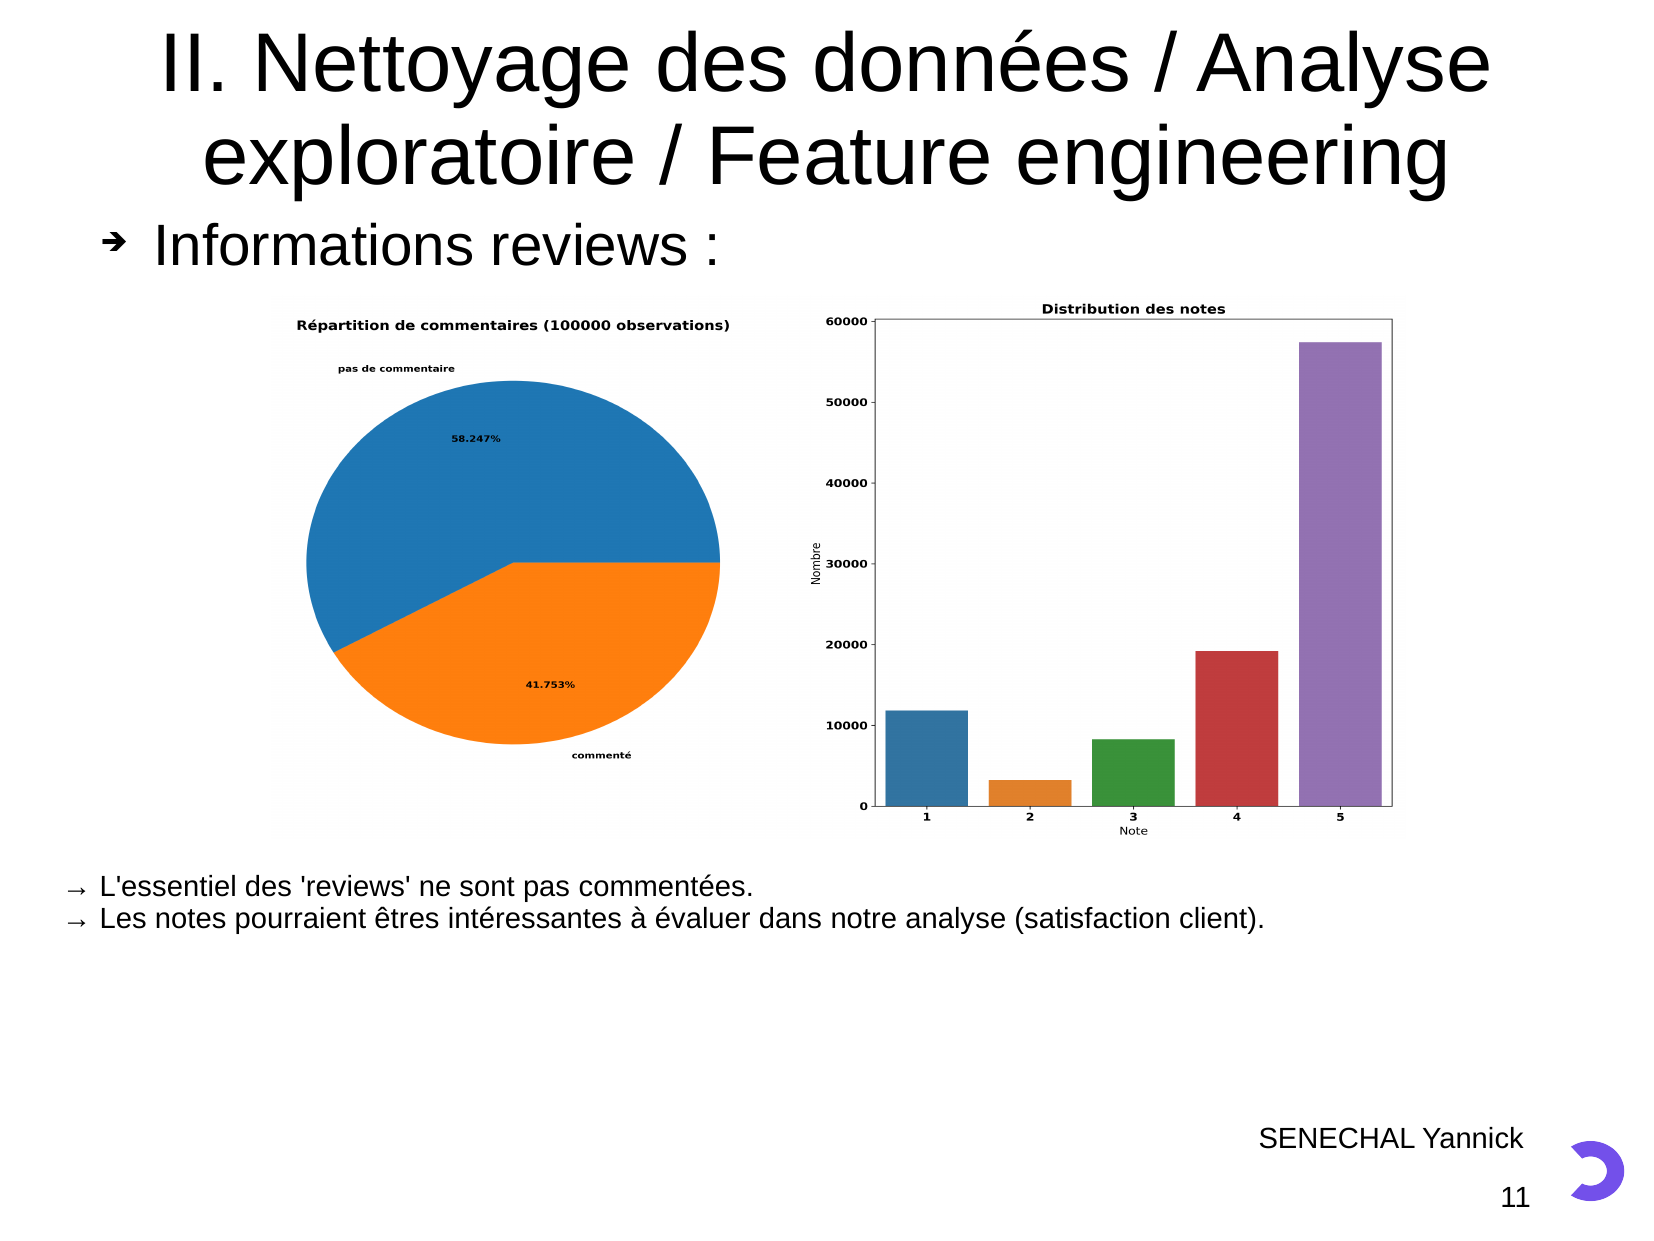

# II. Nettoyage des données / Analyse exploratoire / Feature engineering
Informations reviews :
→ L'essentiel des 'reviews' ne sont pas commentées.
→ Les notes pourraient êtres intéressantes à évaluer dans notre analyse (satisfaction client).
SENECHAL Yannick
11